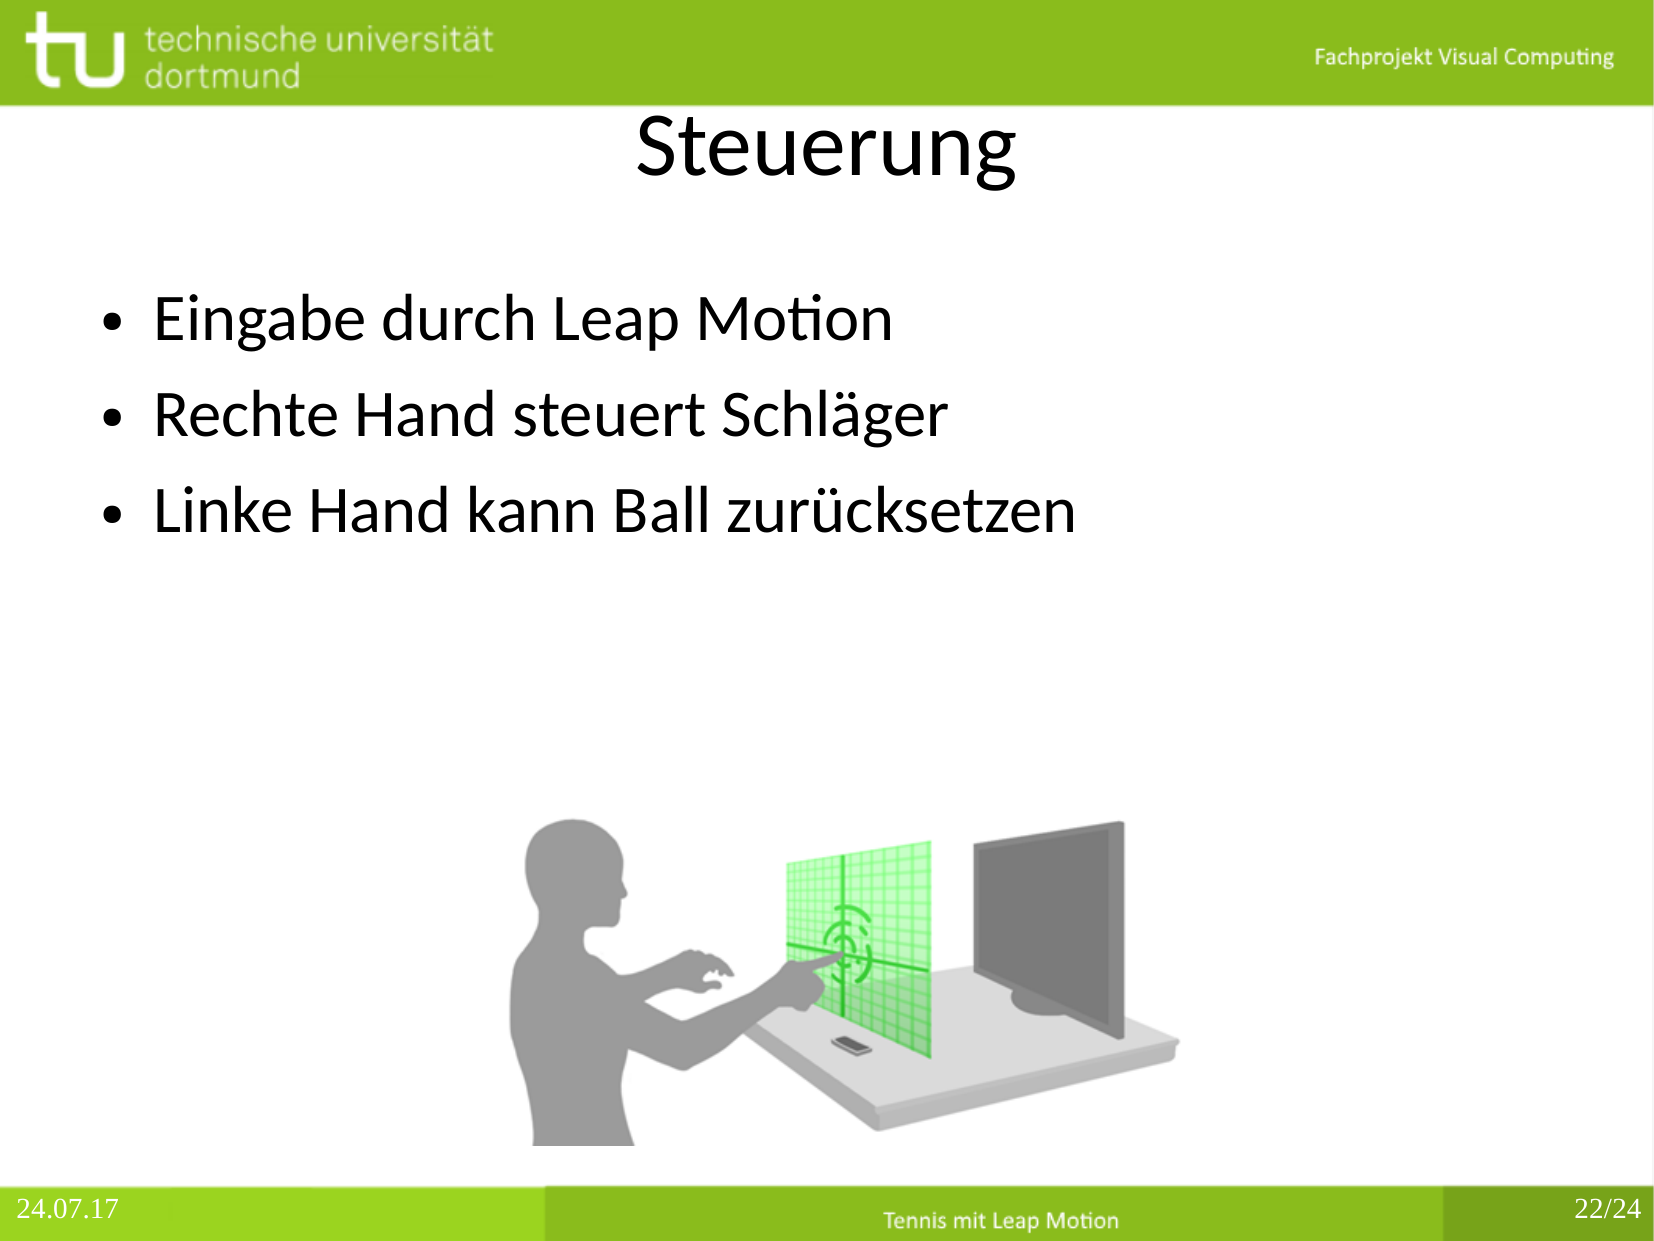

# Steuerung
Eingabe durch Leap Motion
Rechte Hand steuert Schläger
Linke Hand kann Ball zurücksetzen
24.07.17
22